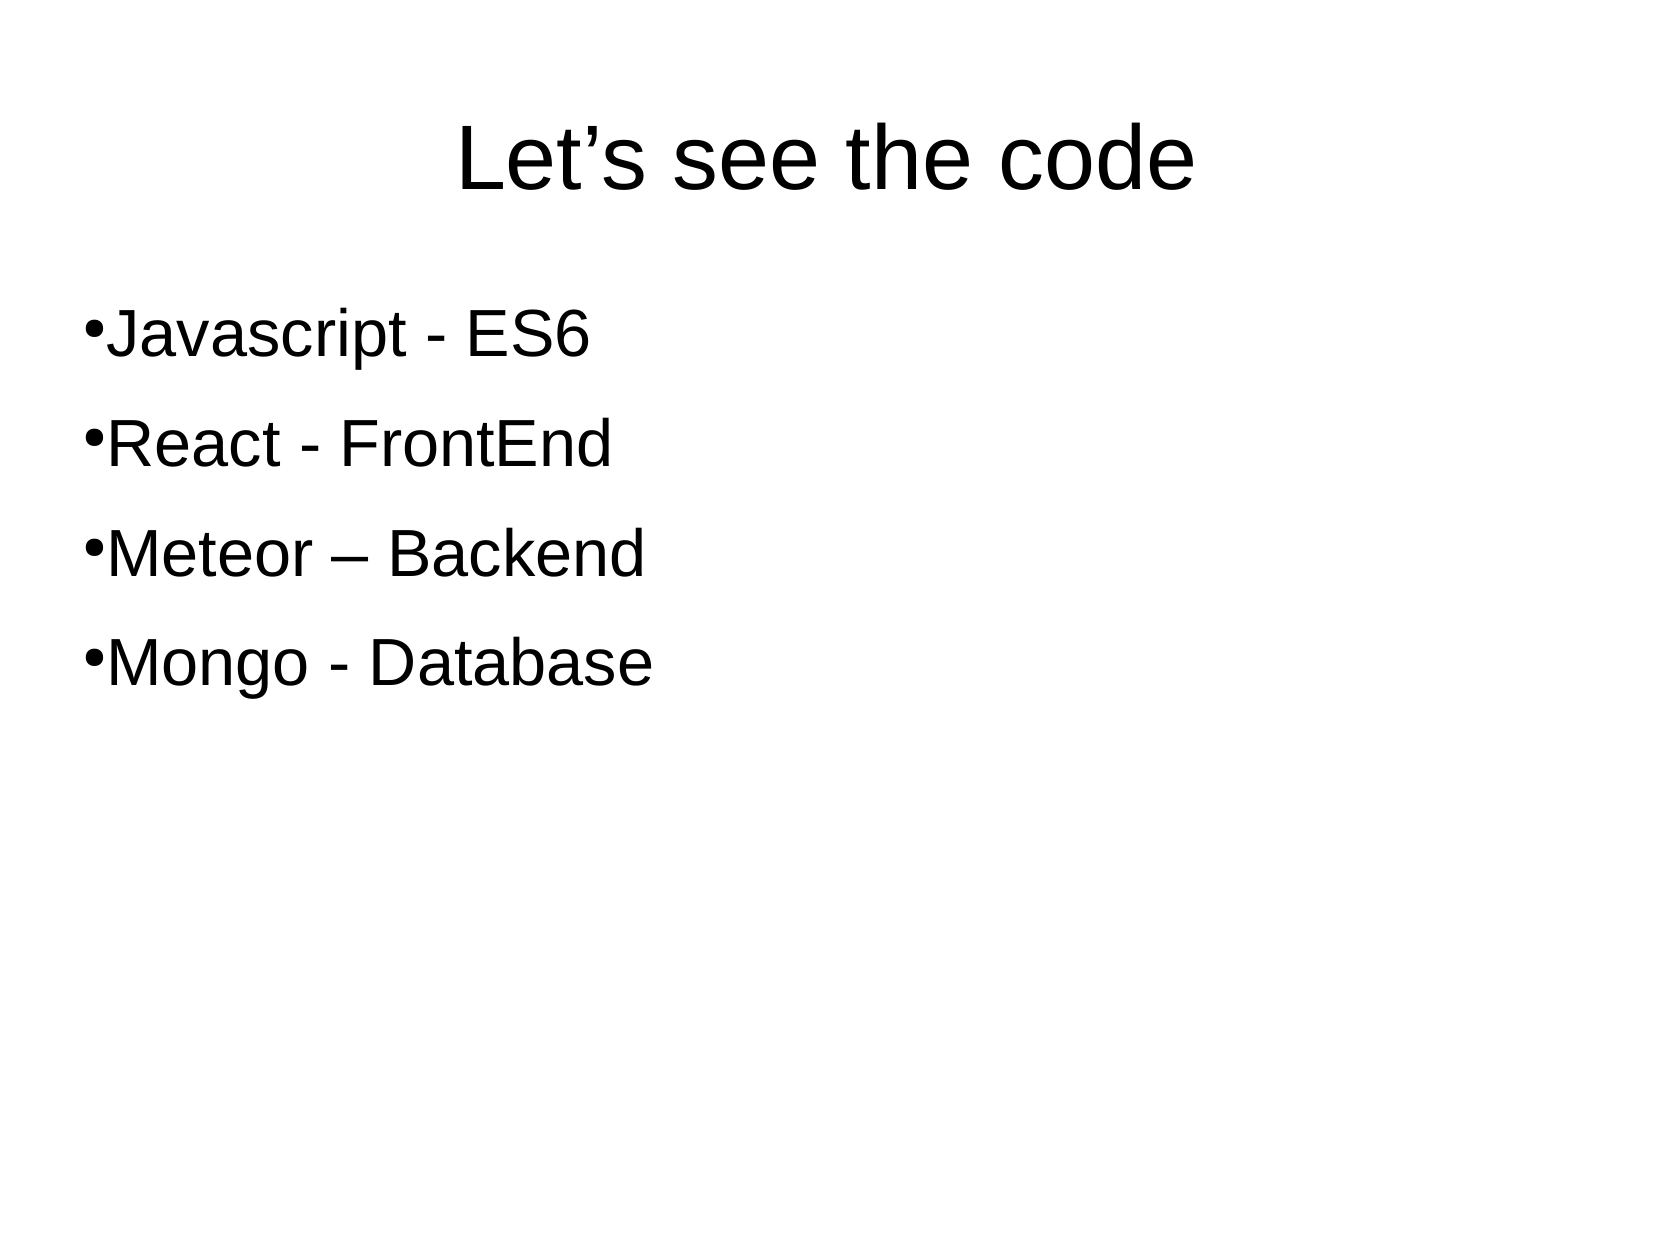

# Let’s see the code
Javascript - ES6
React - FrontEnd
Meteor – Backend
Mongo - Database